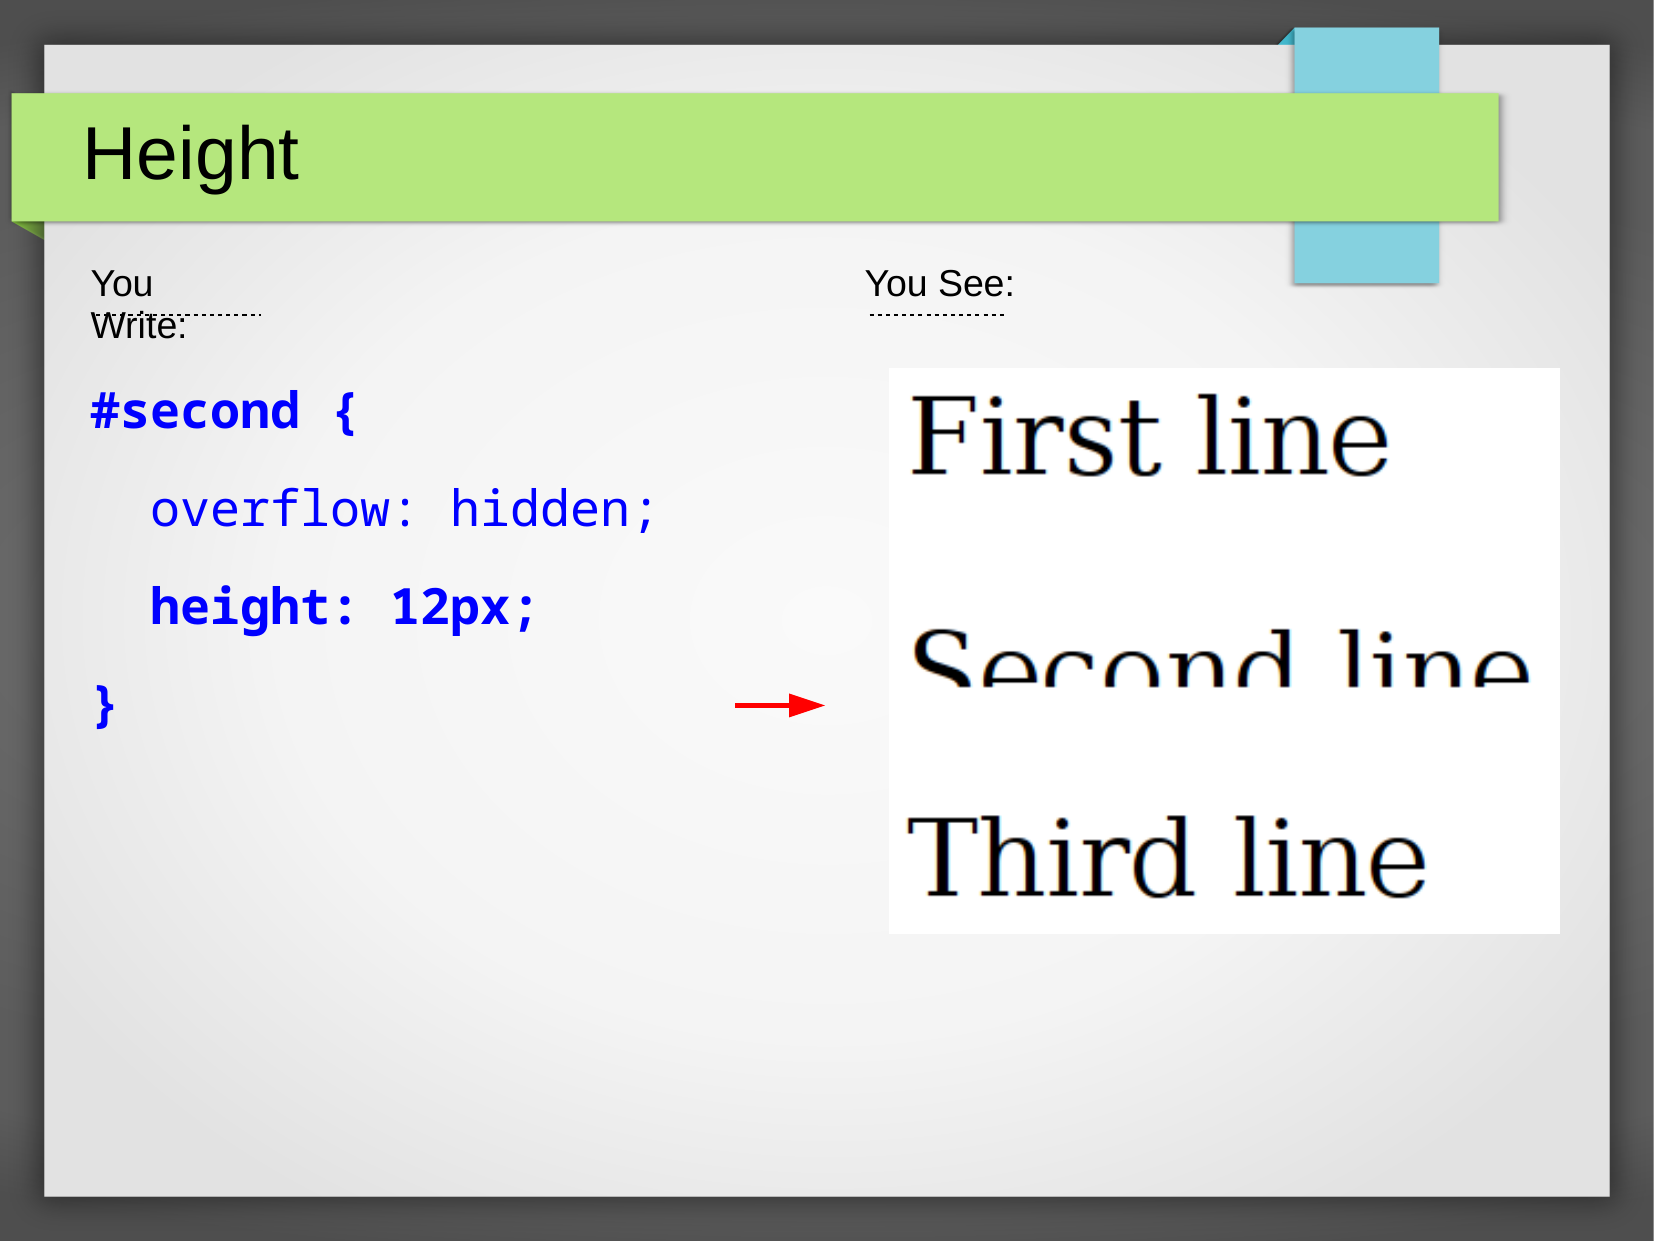

# Height
You Write:
You See:
#second {
 overflow: hidden;
 height: 12px;
}